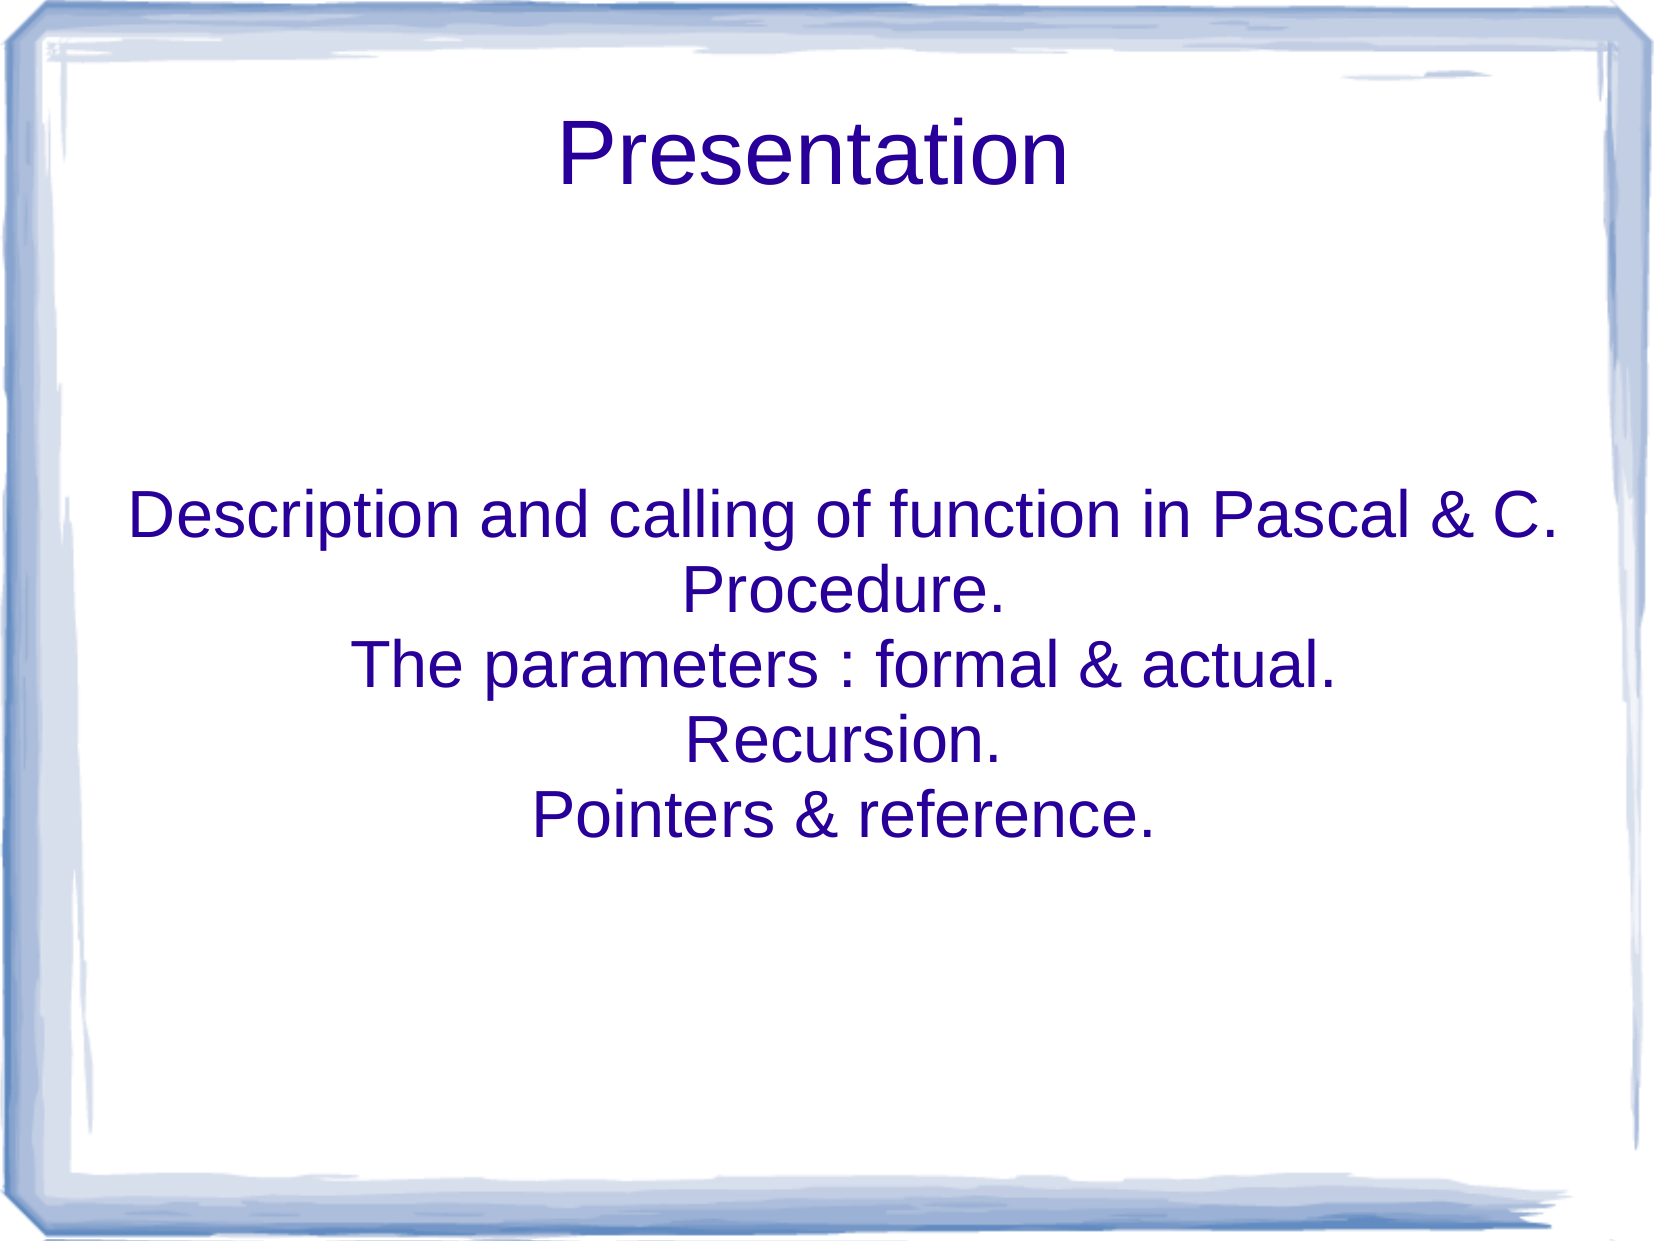

# Presentation
Description and calling of function in Pascal & C.
Procedure.
The parameters : formal & actual.
Recursion.
Pointers & reference.